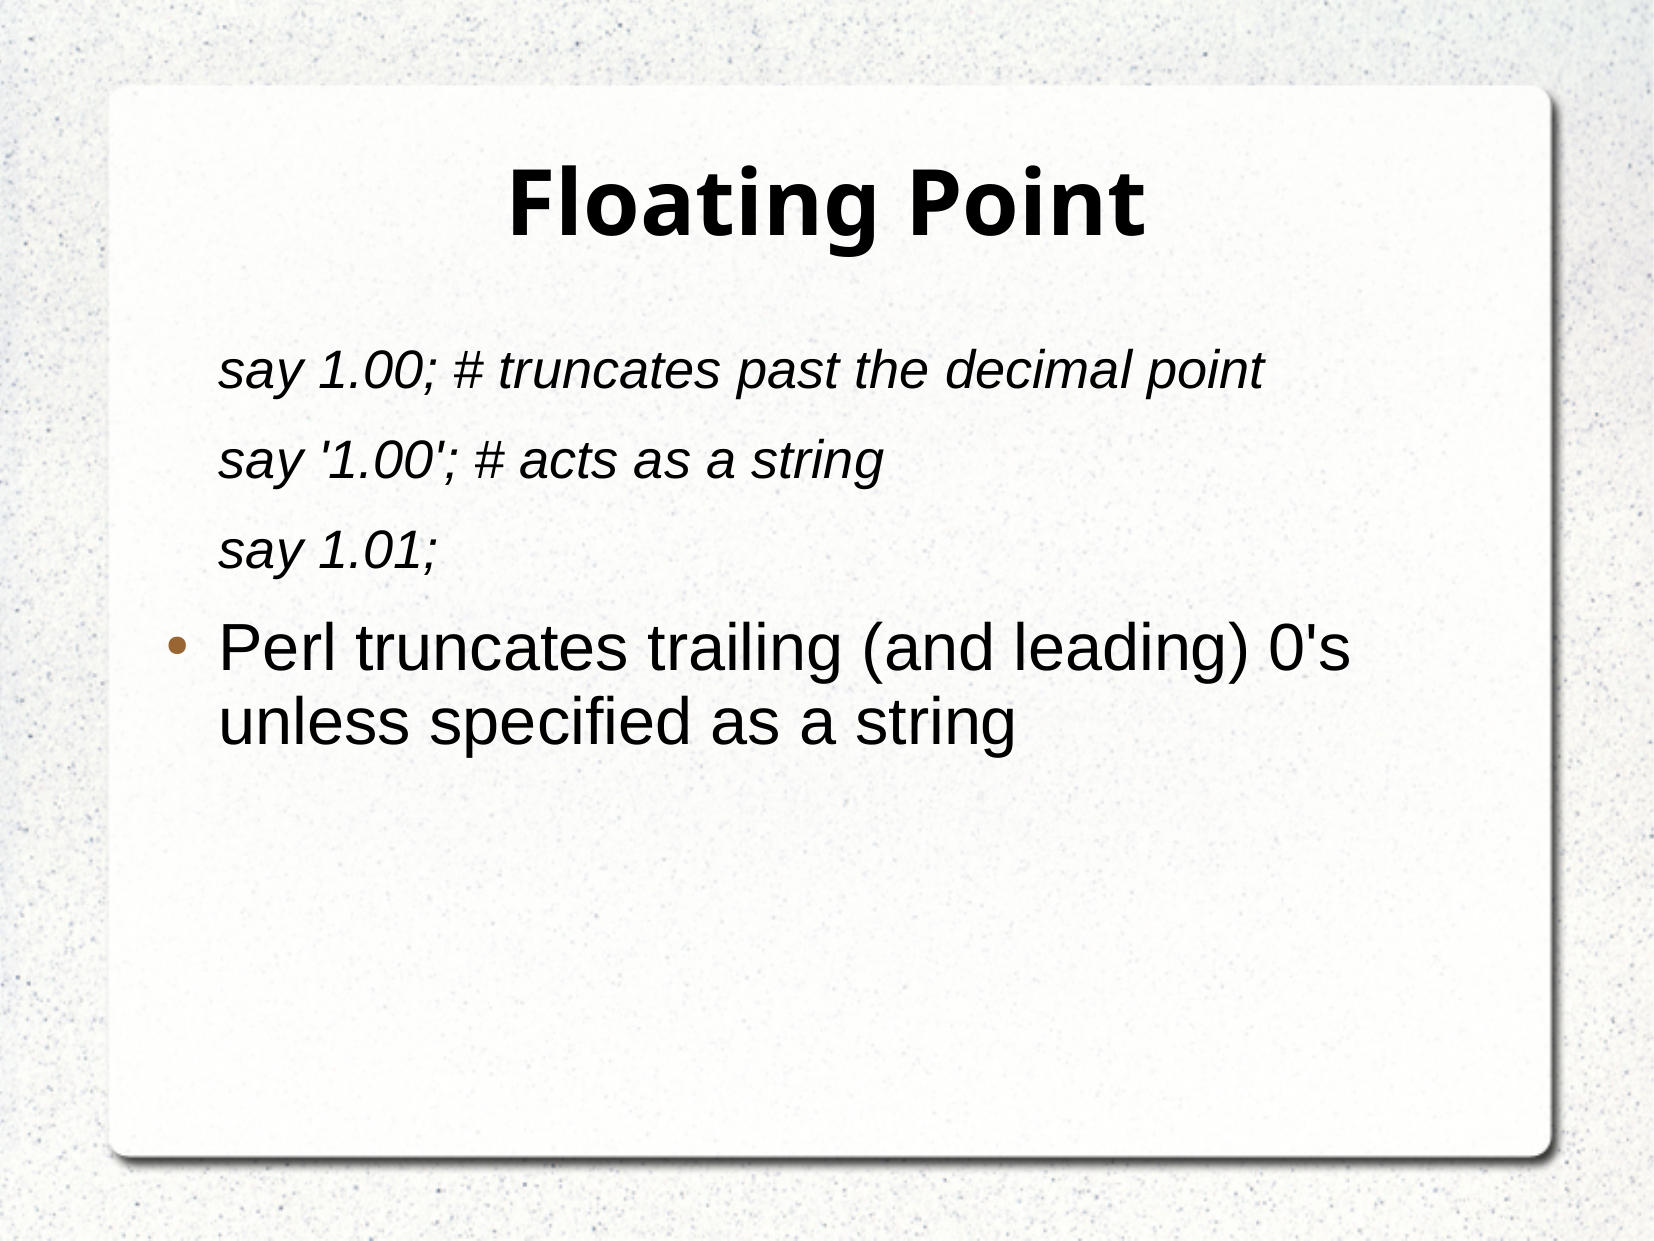

# Floating Point
say 1.00; # truncates past the decimal point
say '1.00'; # acts as a string
say 1.01;
Perl truncates trailing (and leading) 0's unless specified as a string